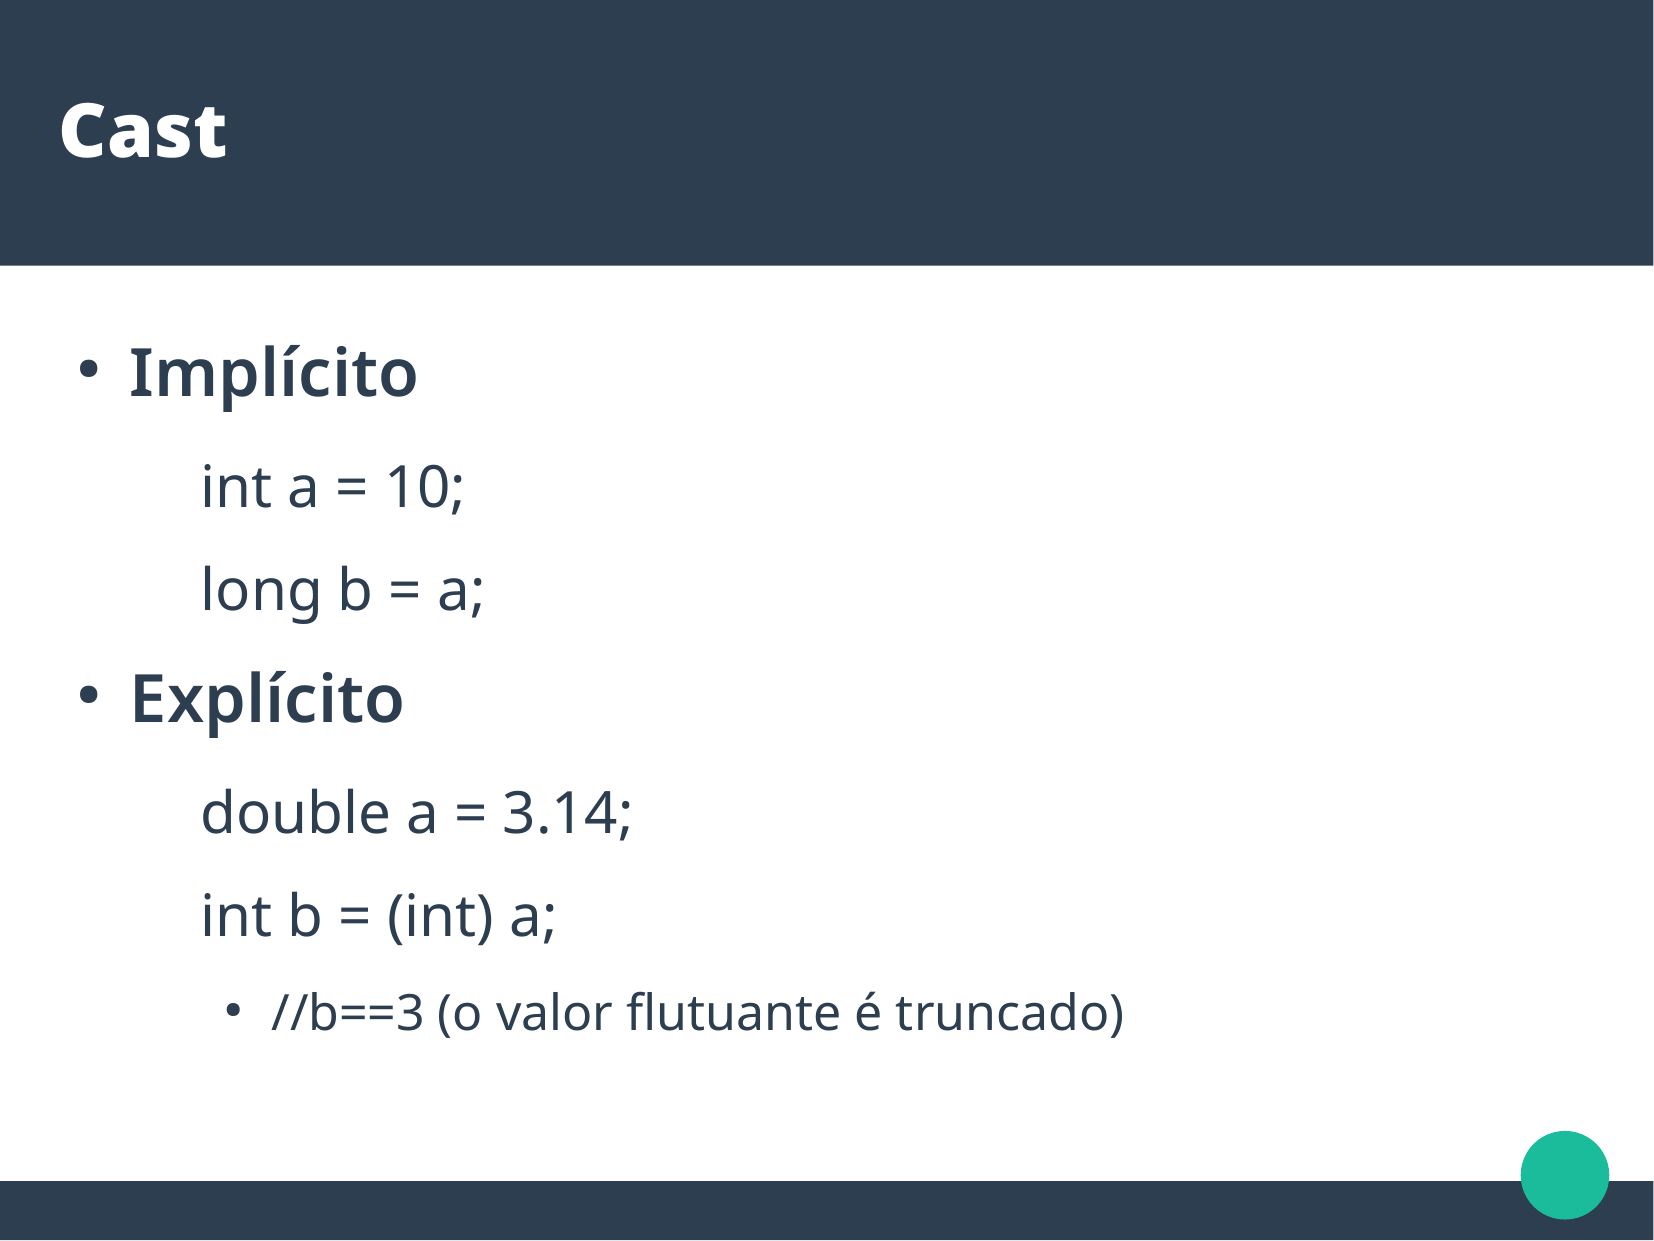

# Cast
Implícito
int a = 10;
long b = a;
Explícito
double a = 3.14;
int b = (int) a;
//b==3 (o valor flutuante é truncado)